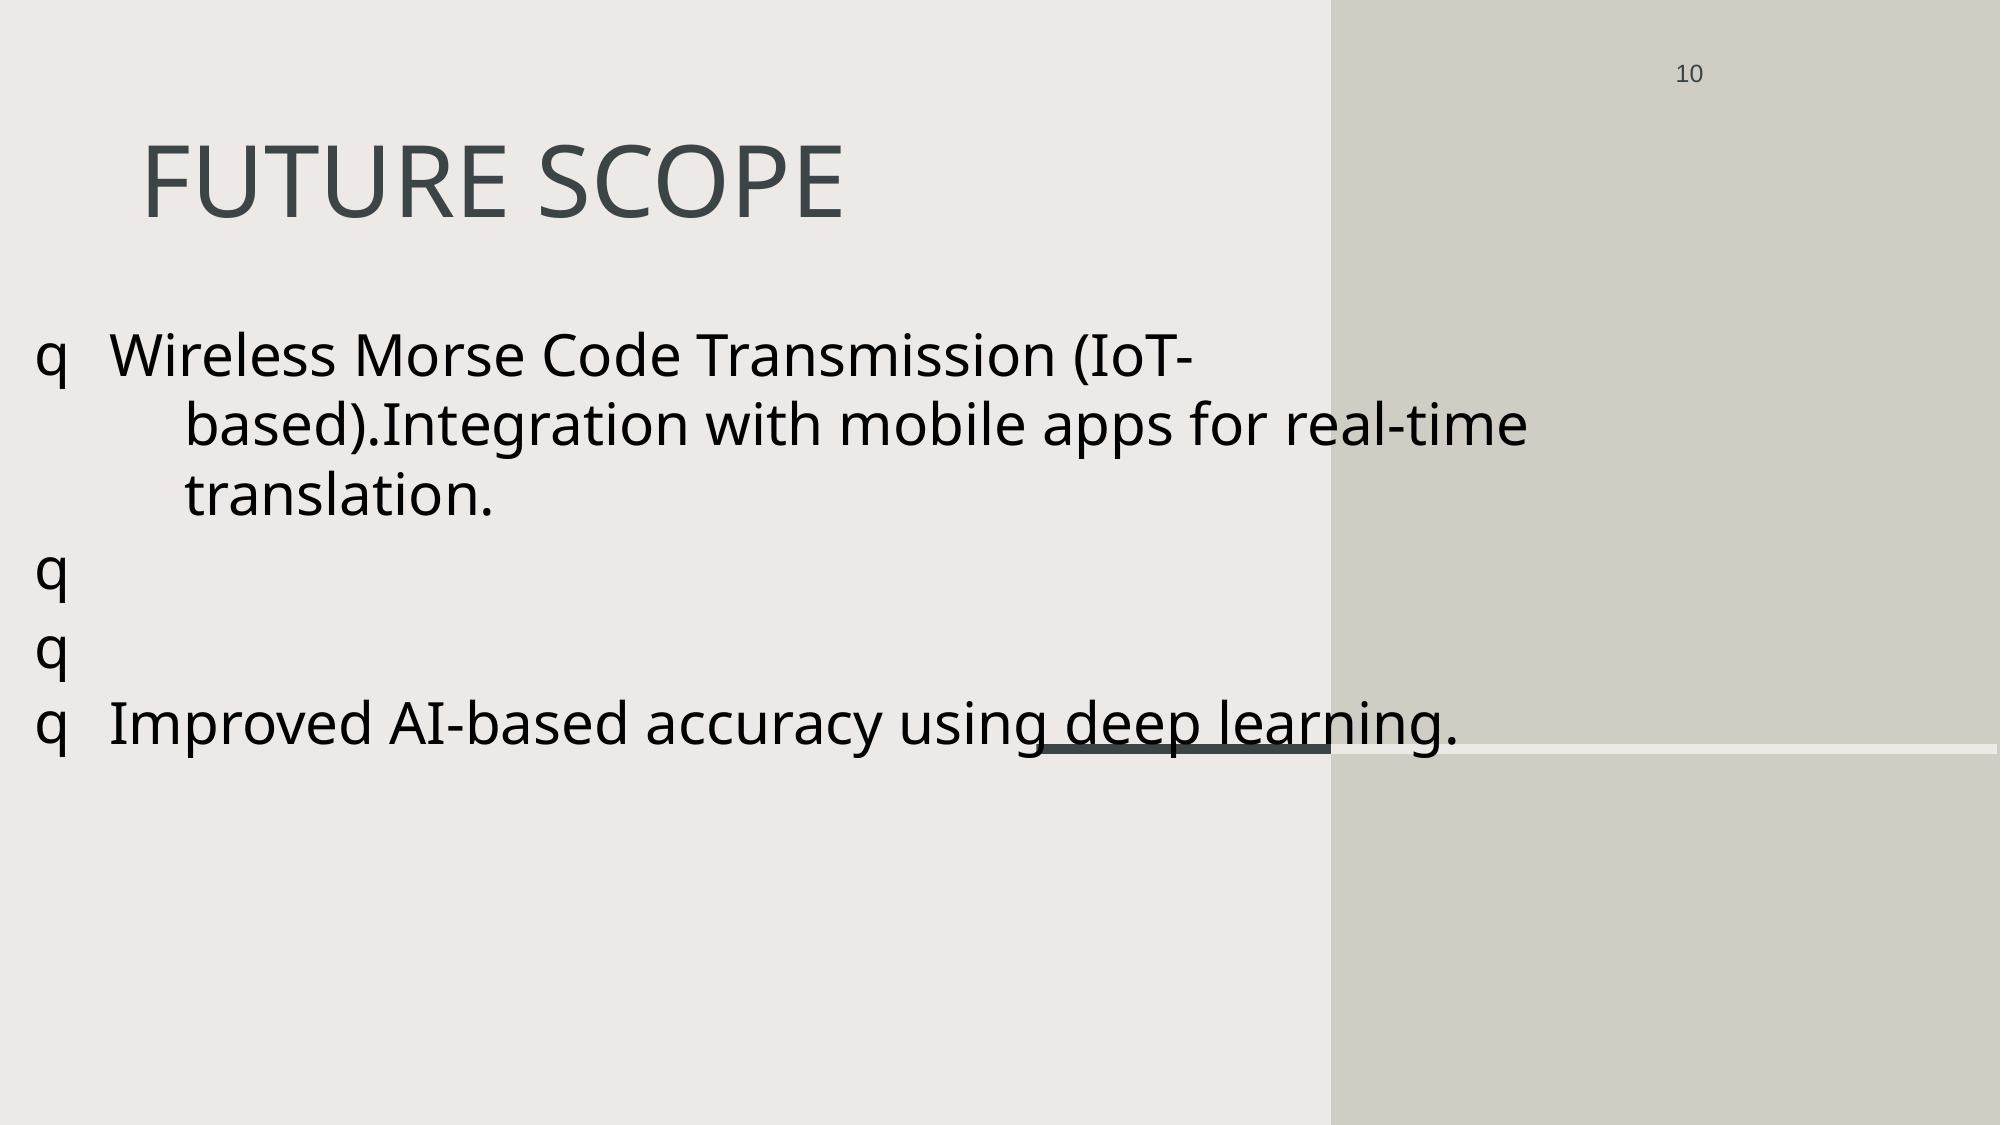

# Future Scope
Wireless Morse Code Transmission (IoT-based).Integration with mobile apps for real-time translation.
Improved AI-based accuracy using deep learning.